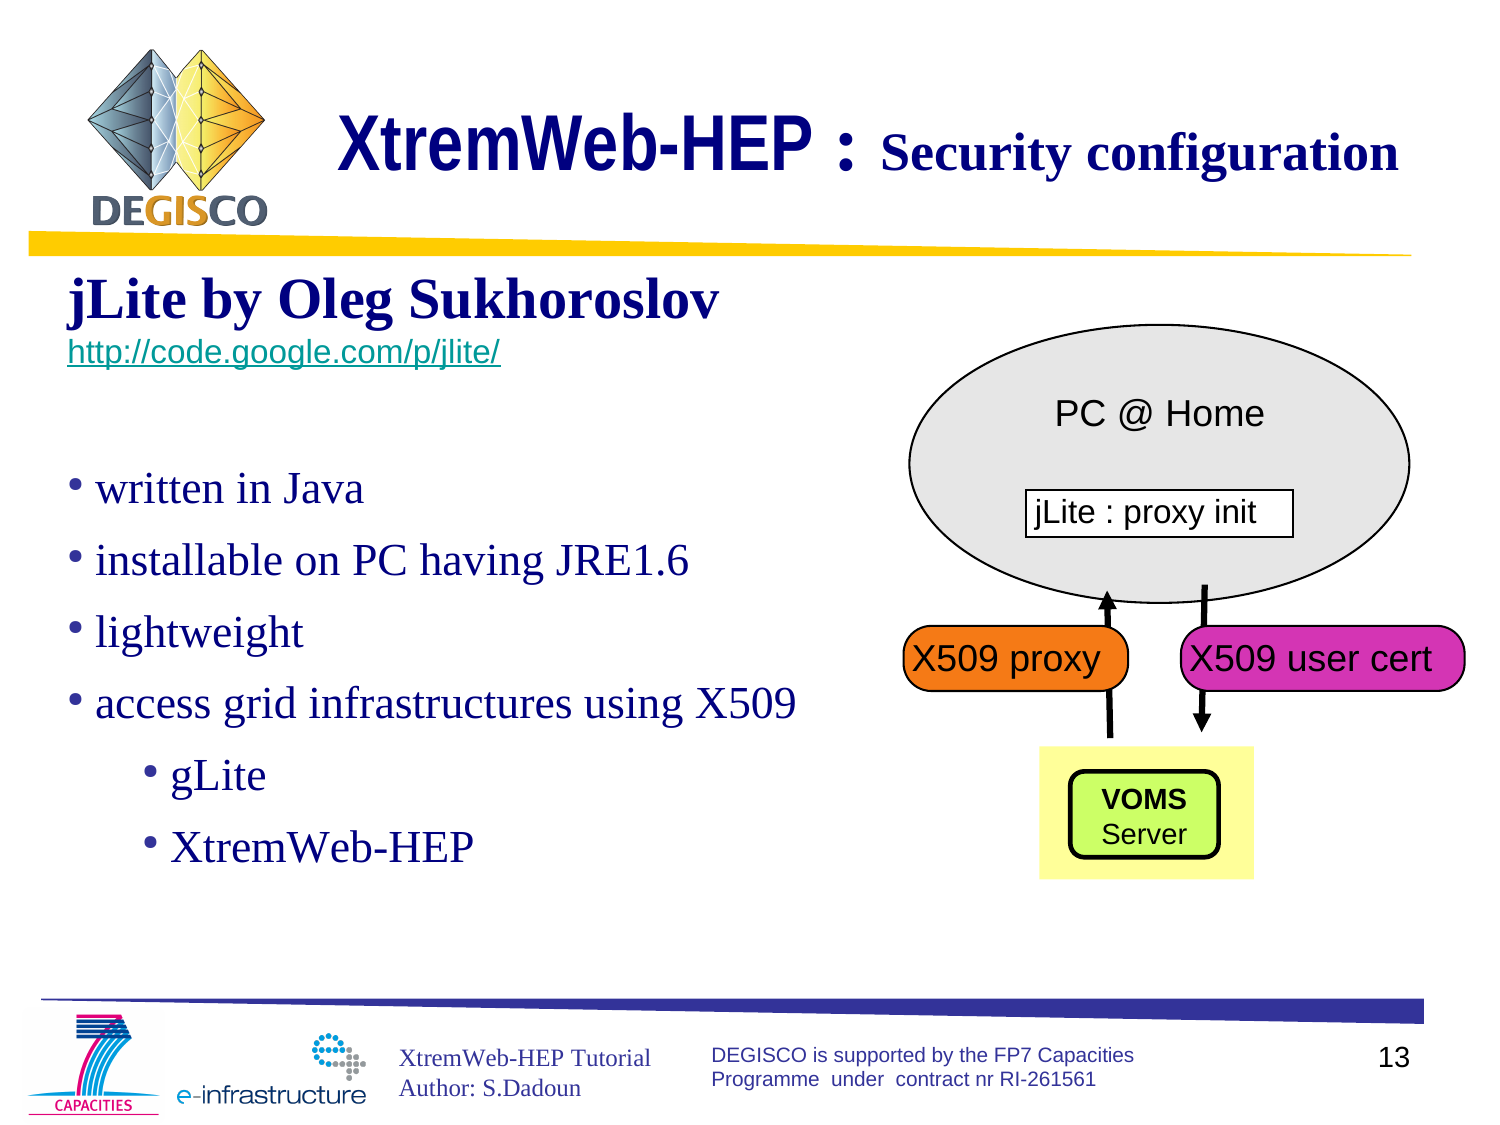

XtremWeb-HEP : Security configuration
# jLite by Oleg Sukhoroslov http://code.google.com/p/jlite/
 written in Java
 installable on PC having JRE1.6
 lightweight
 access grid infrastructures using X509
 gLite
 XtremWeb-HEP
PC @ Home
jLite : proxy init
X509 proxy
X509 user cert
VOMS
Server